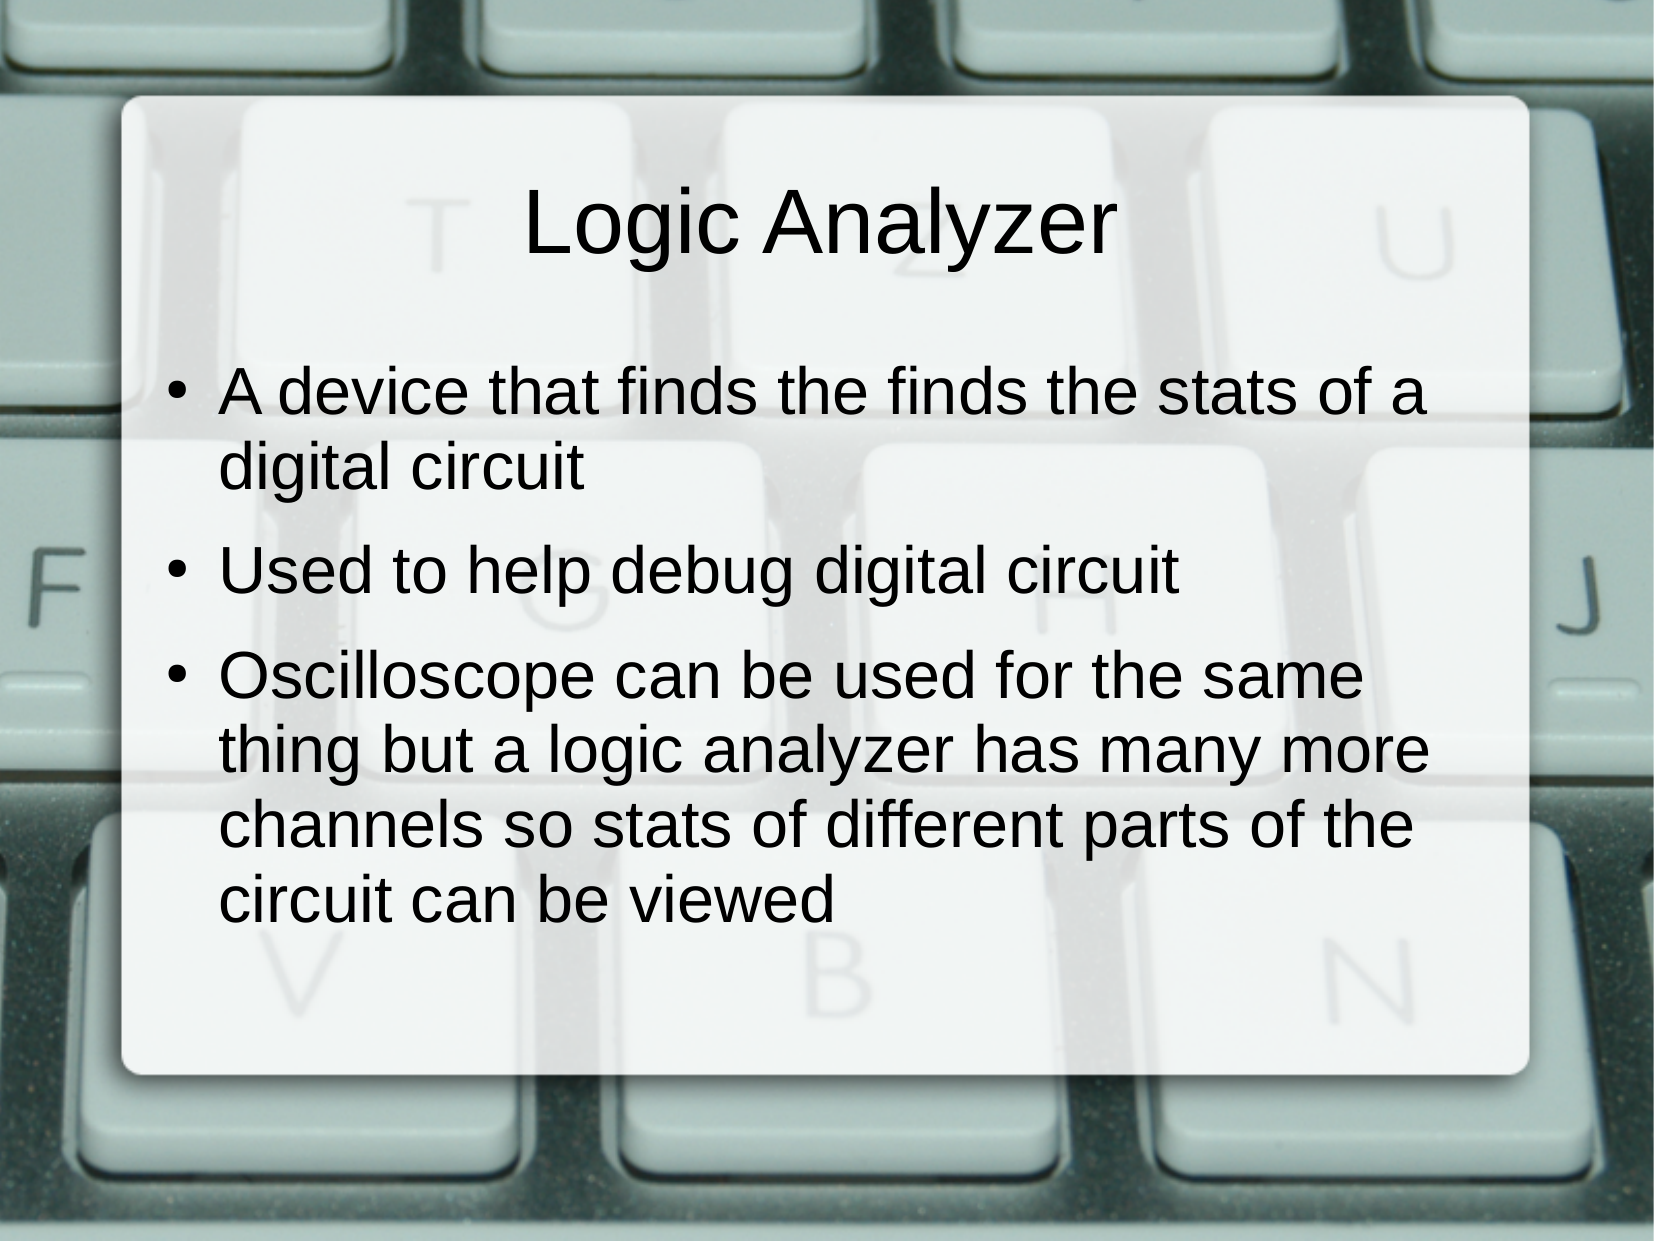

# Logic Analyzer
A device that finds the finds the stats of a digital circuit
Used to help debug digital circuit
Oscilloscope can be used for the same thing but a logic analyzer has many more channels so stats of different parts of the circuit can be viewed